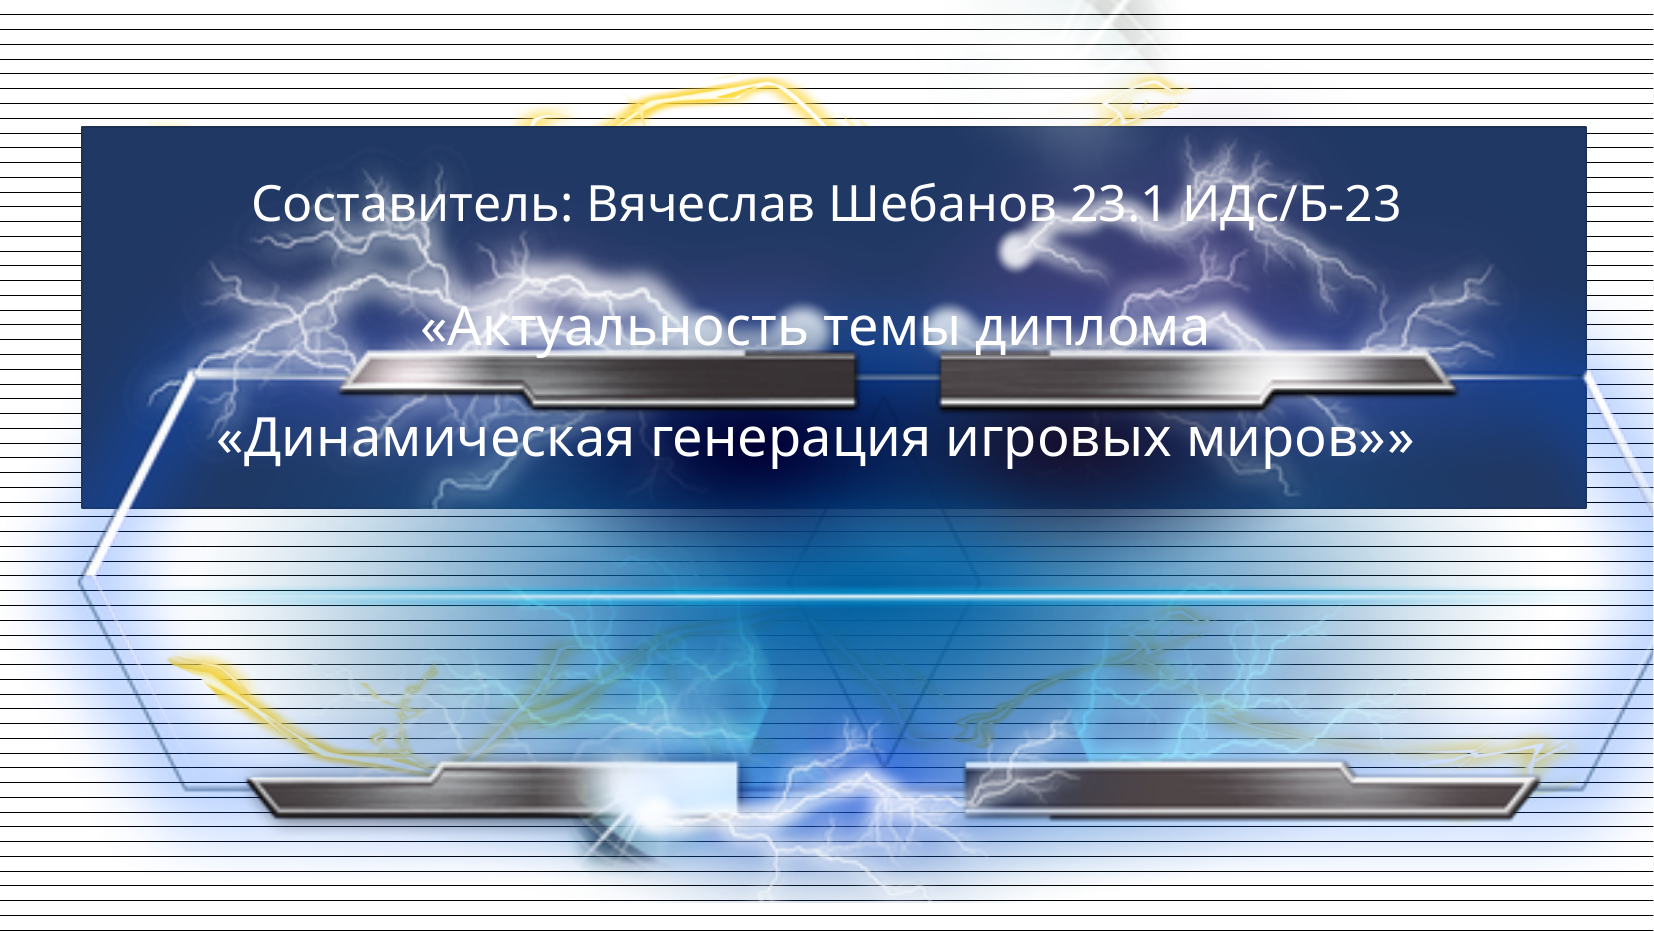

«Актуальность темы диплома «Динамическая генерация игровых миров»»
# Составитель: Вячеслав Шебанов 23.1 ИДс/Б-23